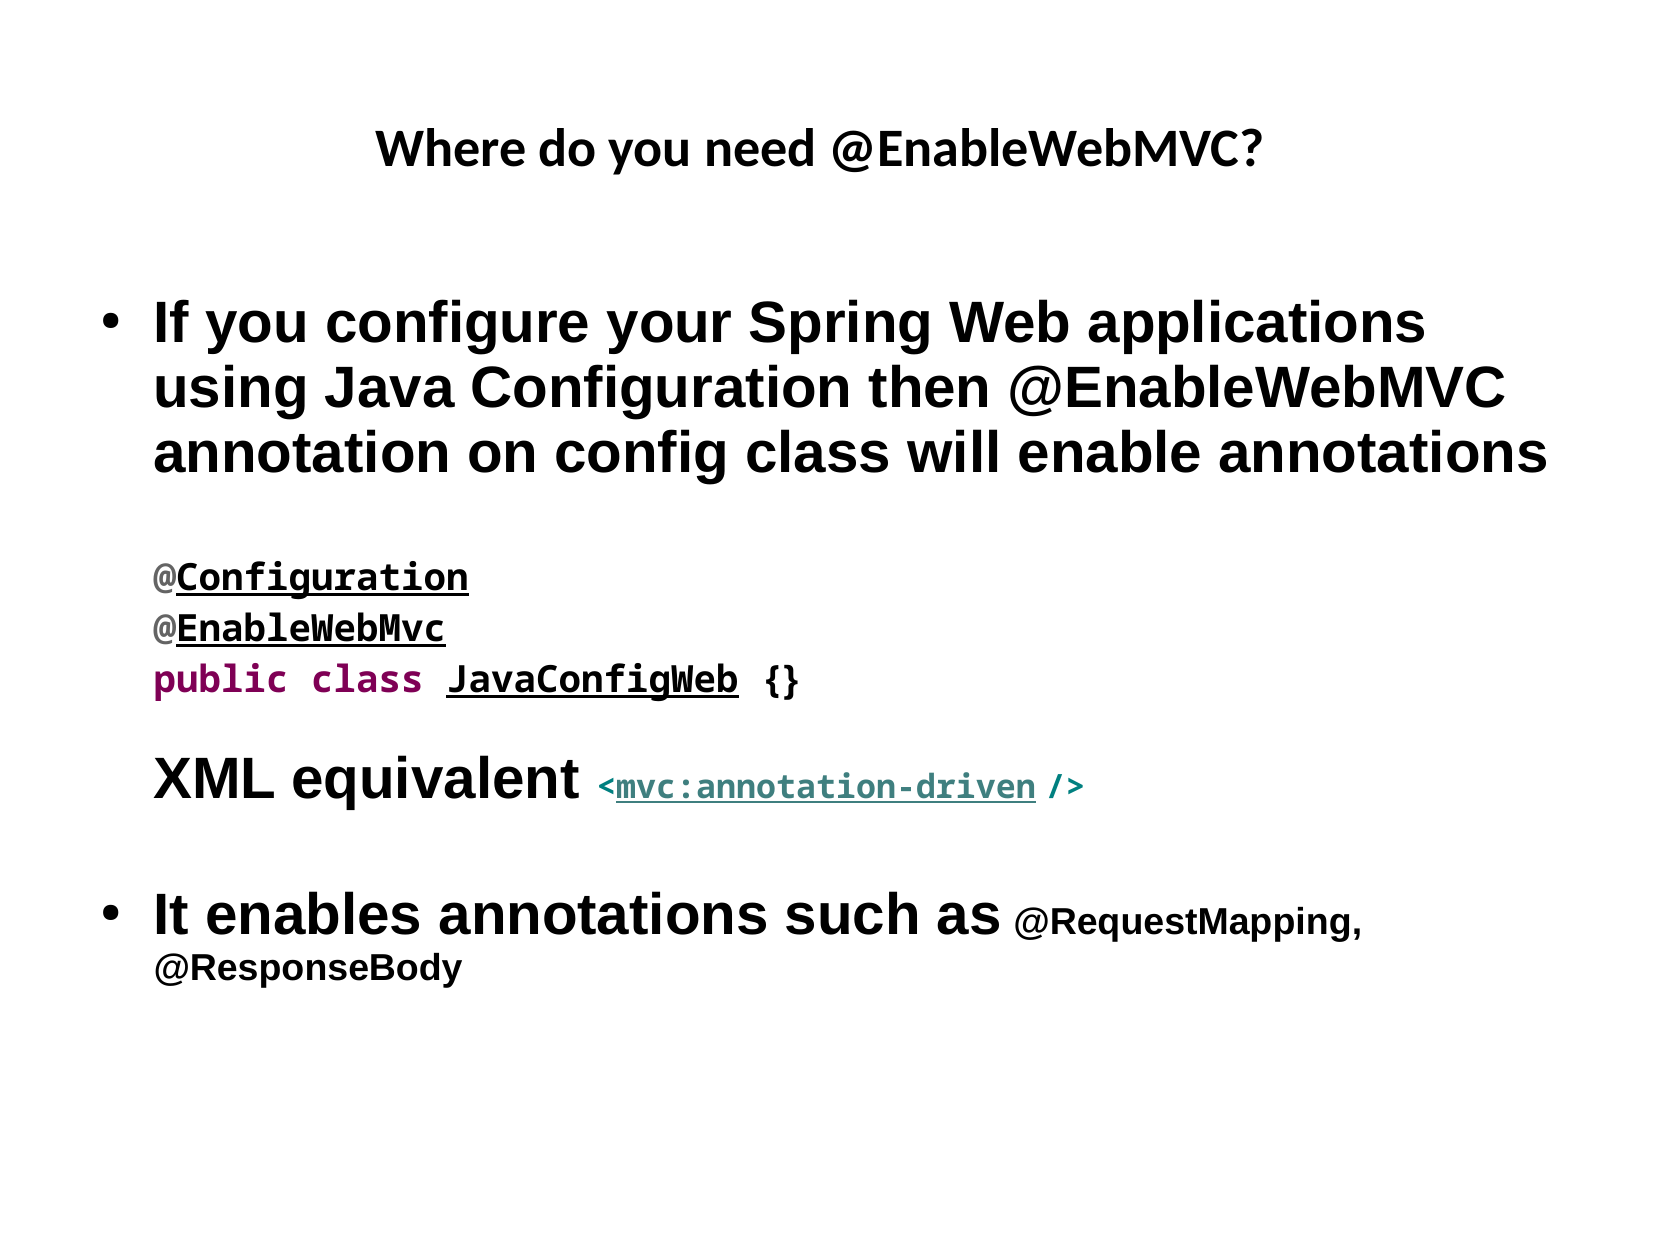

# Where do you need @EnableWebMVC?
If you configure your Spring Web applications using Java Configuration then @EnableWebMVC annotation on config class will enable annotations
@Configuration
@EnableWebMvc
public class JavaConfigWeb {}
XML equivalent <mvc:annotation-driven />
It enables annotations such as @RequestMapping, @ResponseBody